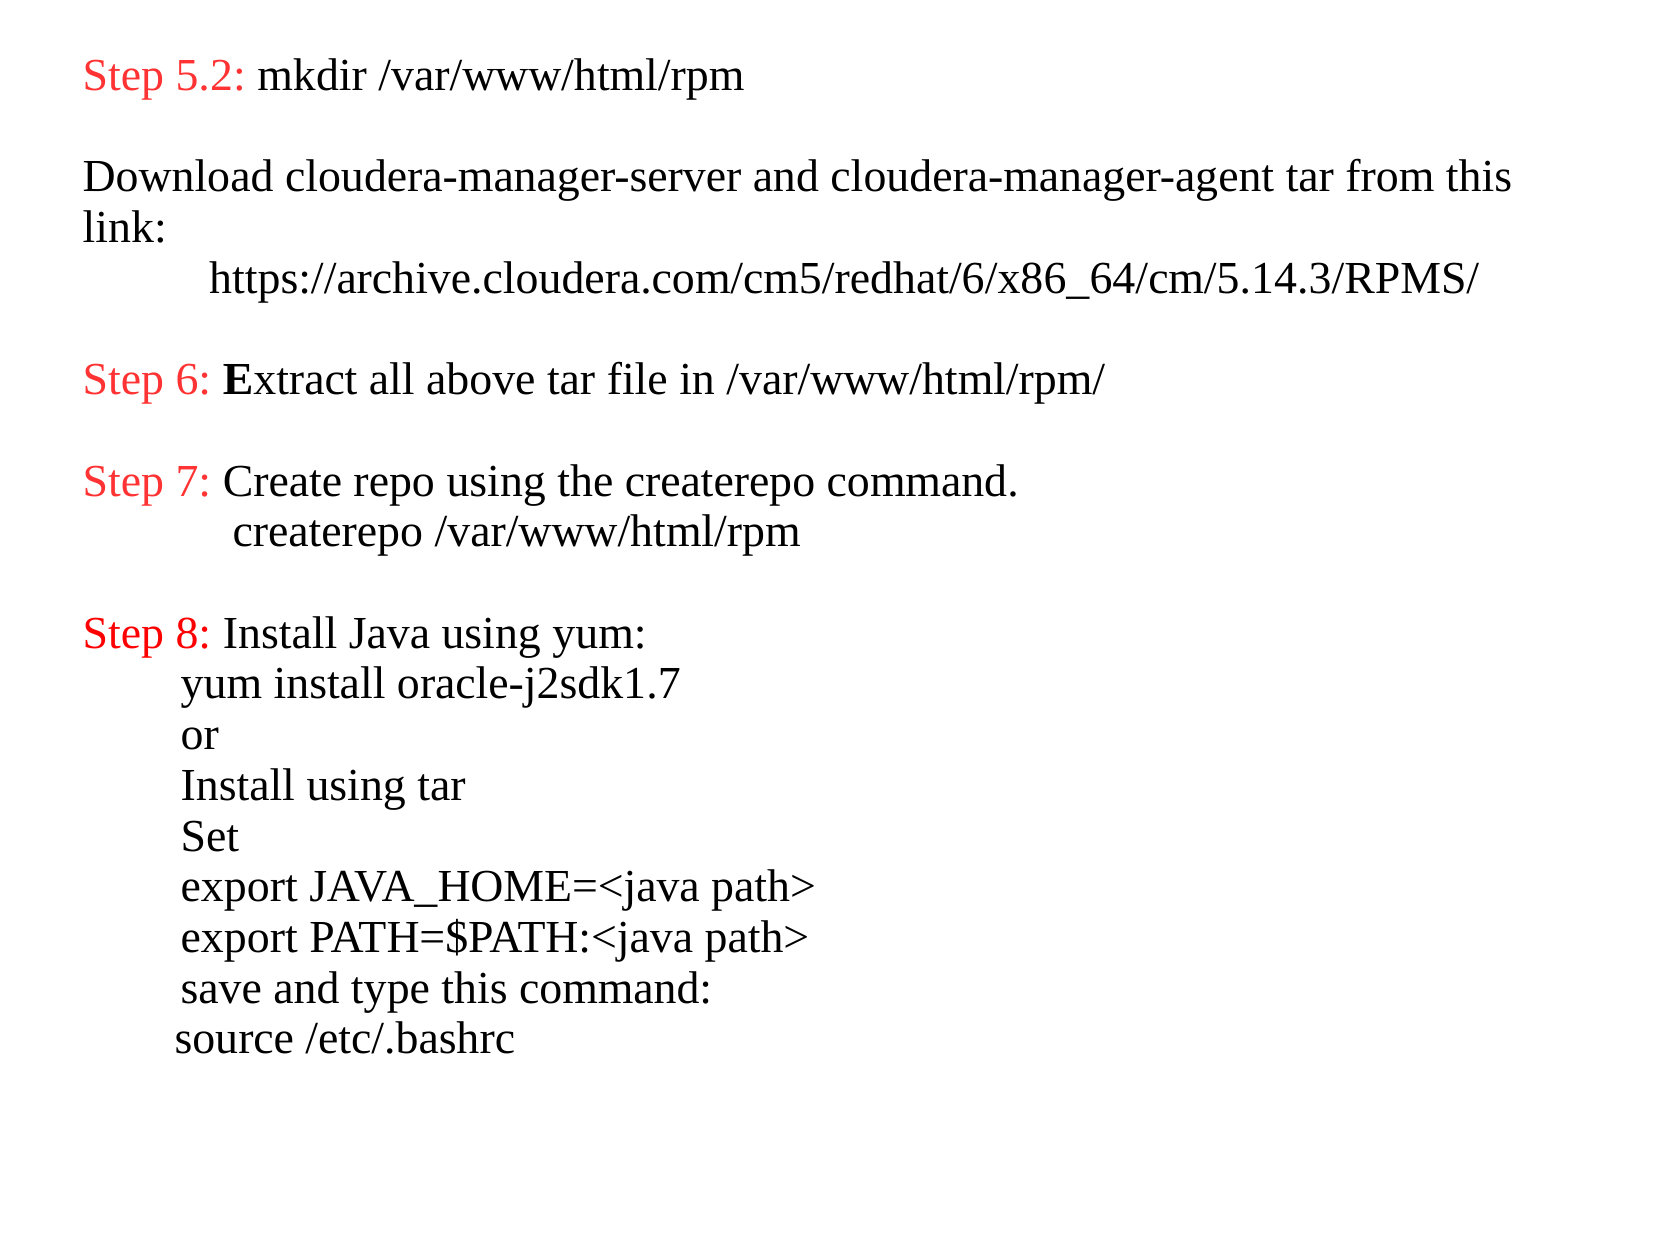

# Step 5.2: mkdir /var/www/html/rpm
Download cloudera-manager-server and cloudera-manager-agent tar from this link:
 https://archive.cloudera.com/cm5/redhat/6/x86_64/cm/5.14.3/RPMS/
Step 6: Extract all above tar file in /var/www/html/rpm/
Step 7: Create repo using the createrepo command.
		createrepo /var/www/html/rpm
Step 8: Install Java using yum:
	 yum install oracle-j2sdk1.7
	 or
	 Install using tar
	 Set
	 export JAVA_HOME=<java path>
	 export PATH=$PATH:<java path>
	 save and type this command:
 source /etc/.bashrc